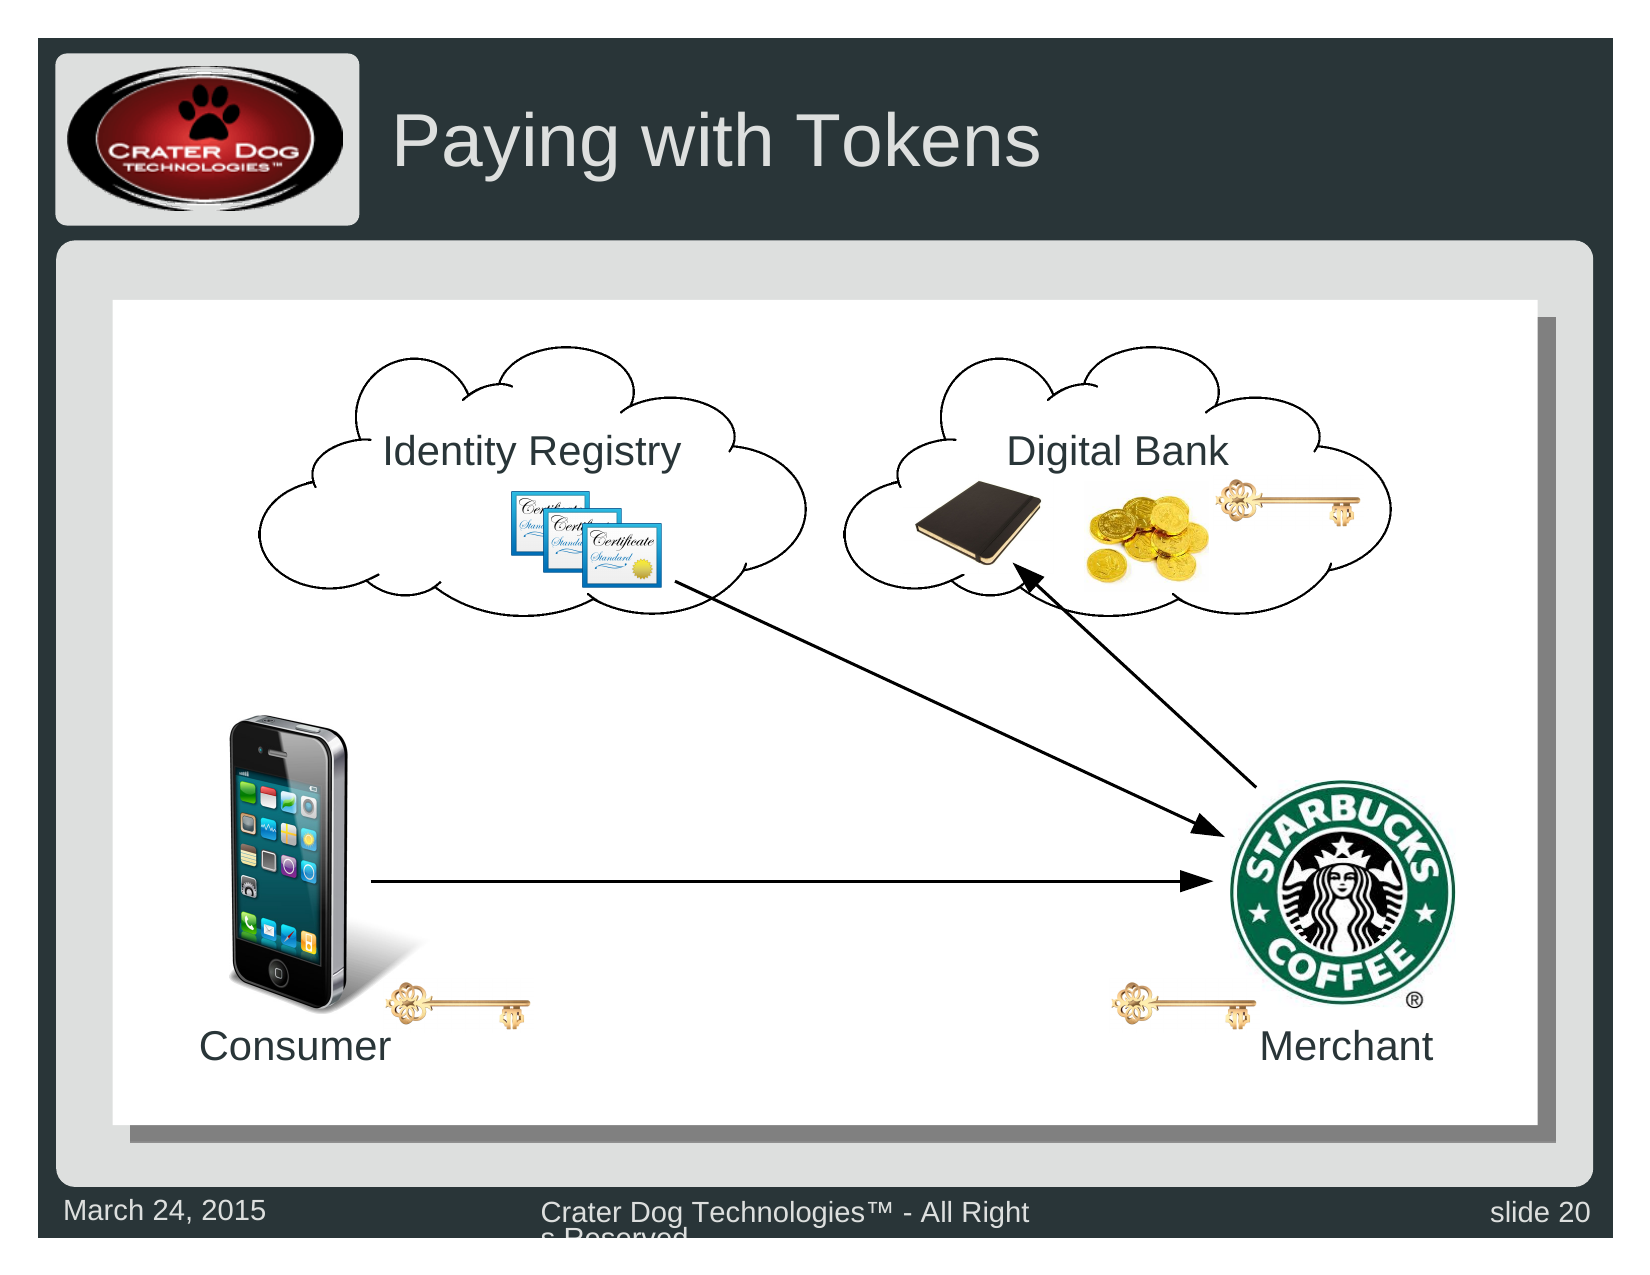

# Paying with Tokens
Identity Registry
Digital Bank
Consumer
Merchant
Crater Dog Technologies™ - All Rights Reserved
20